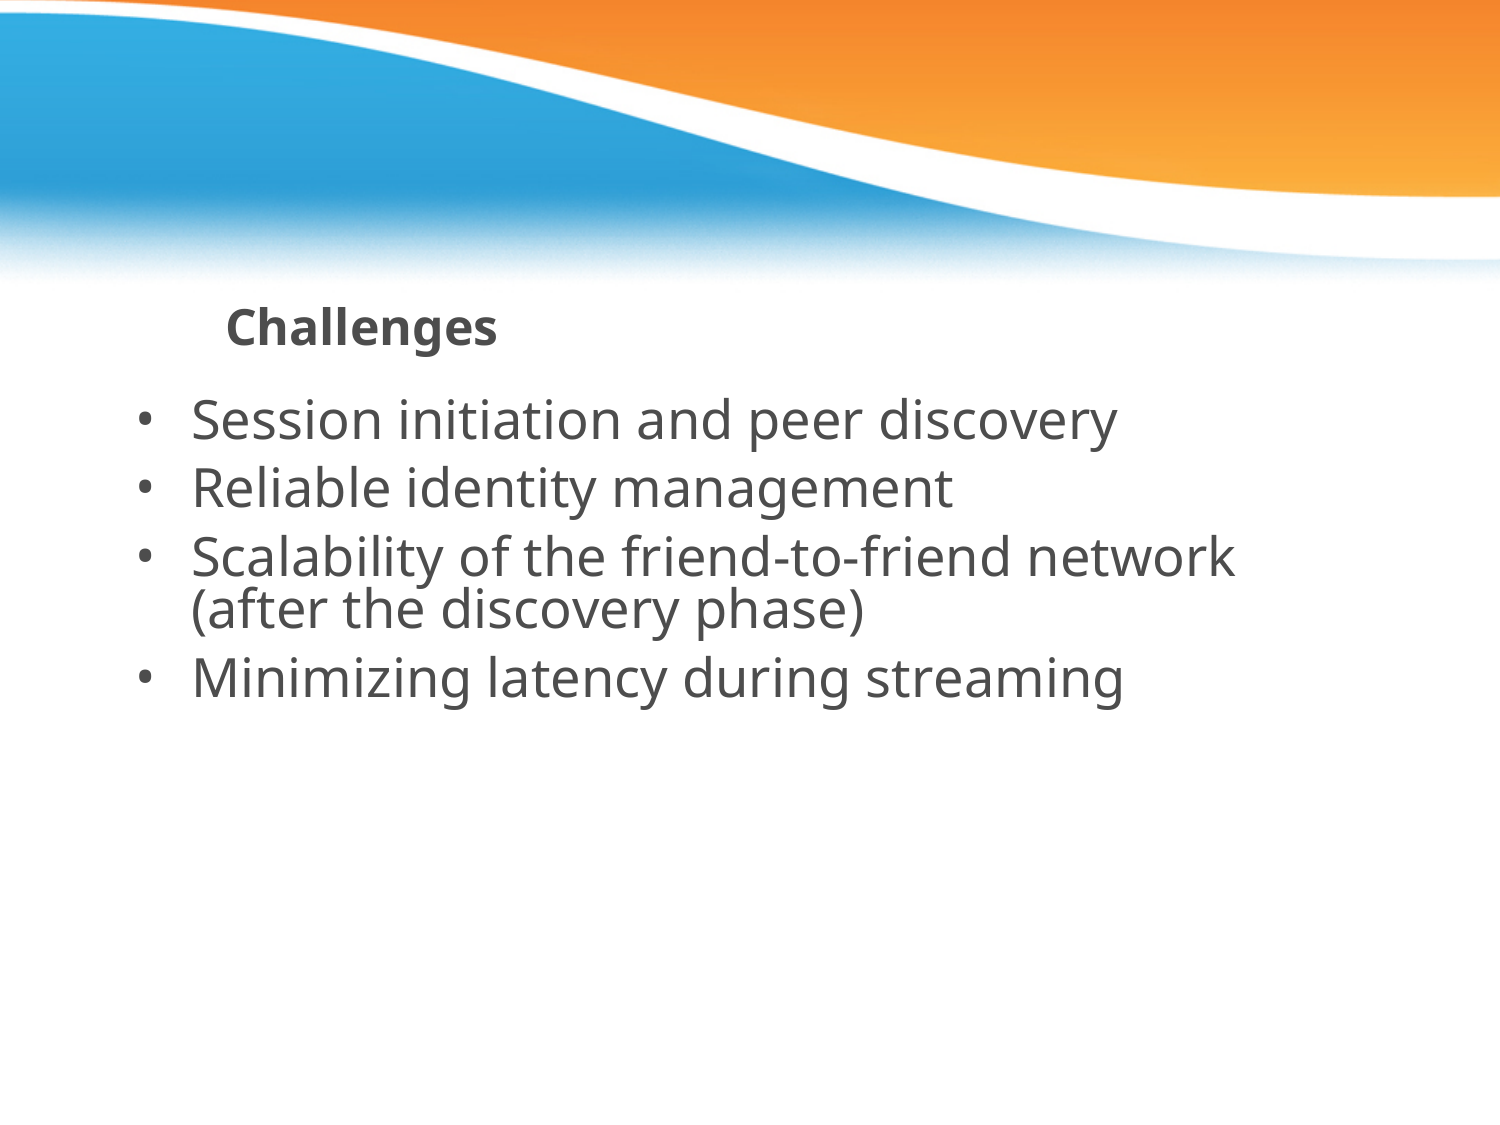

# Challenges
Session initiation and peer discovery
Reliable identity management
Scalability of the friend-to-friend network (after the discovery phase)
Minimizing latency during streaming